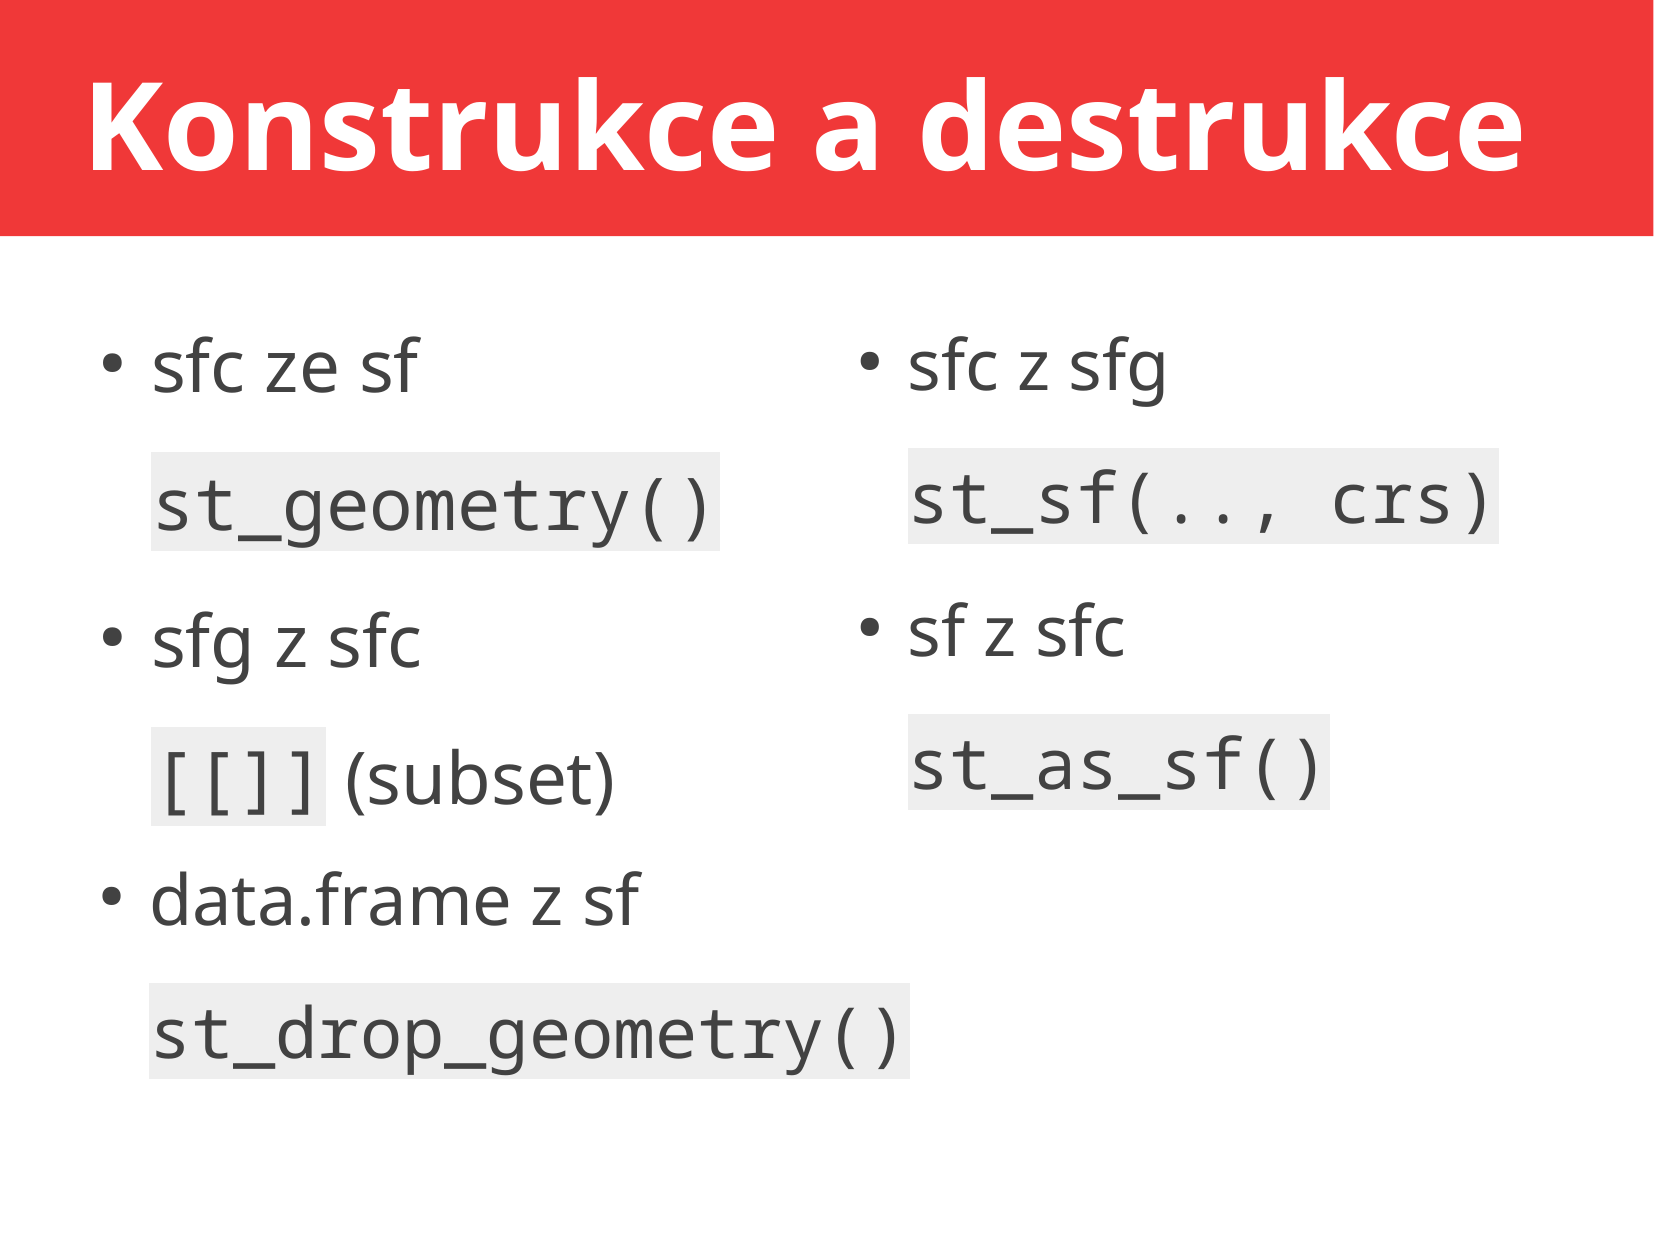

# Konstrukce a destrukce
sfc ze sf
st_geometry()
sfg z sfc
[[]] (subset)
sfc z sfg
st_sf(.., crs)
sf z sfc
st_as_sf()
data.frame z sf
st_drop_geometry()